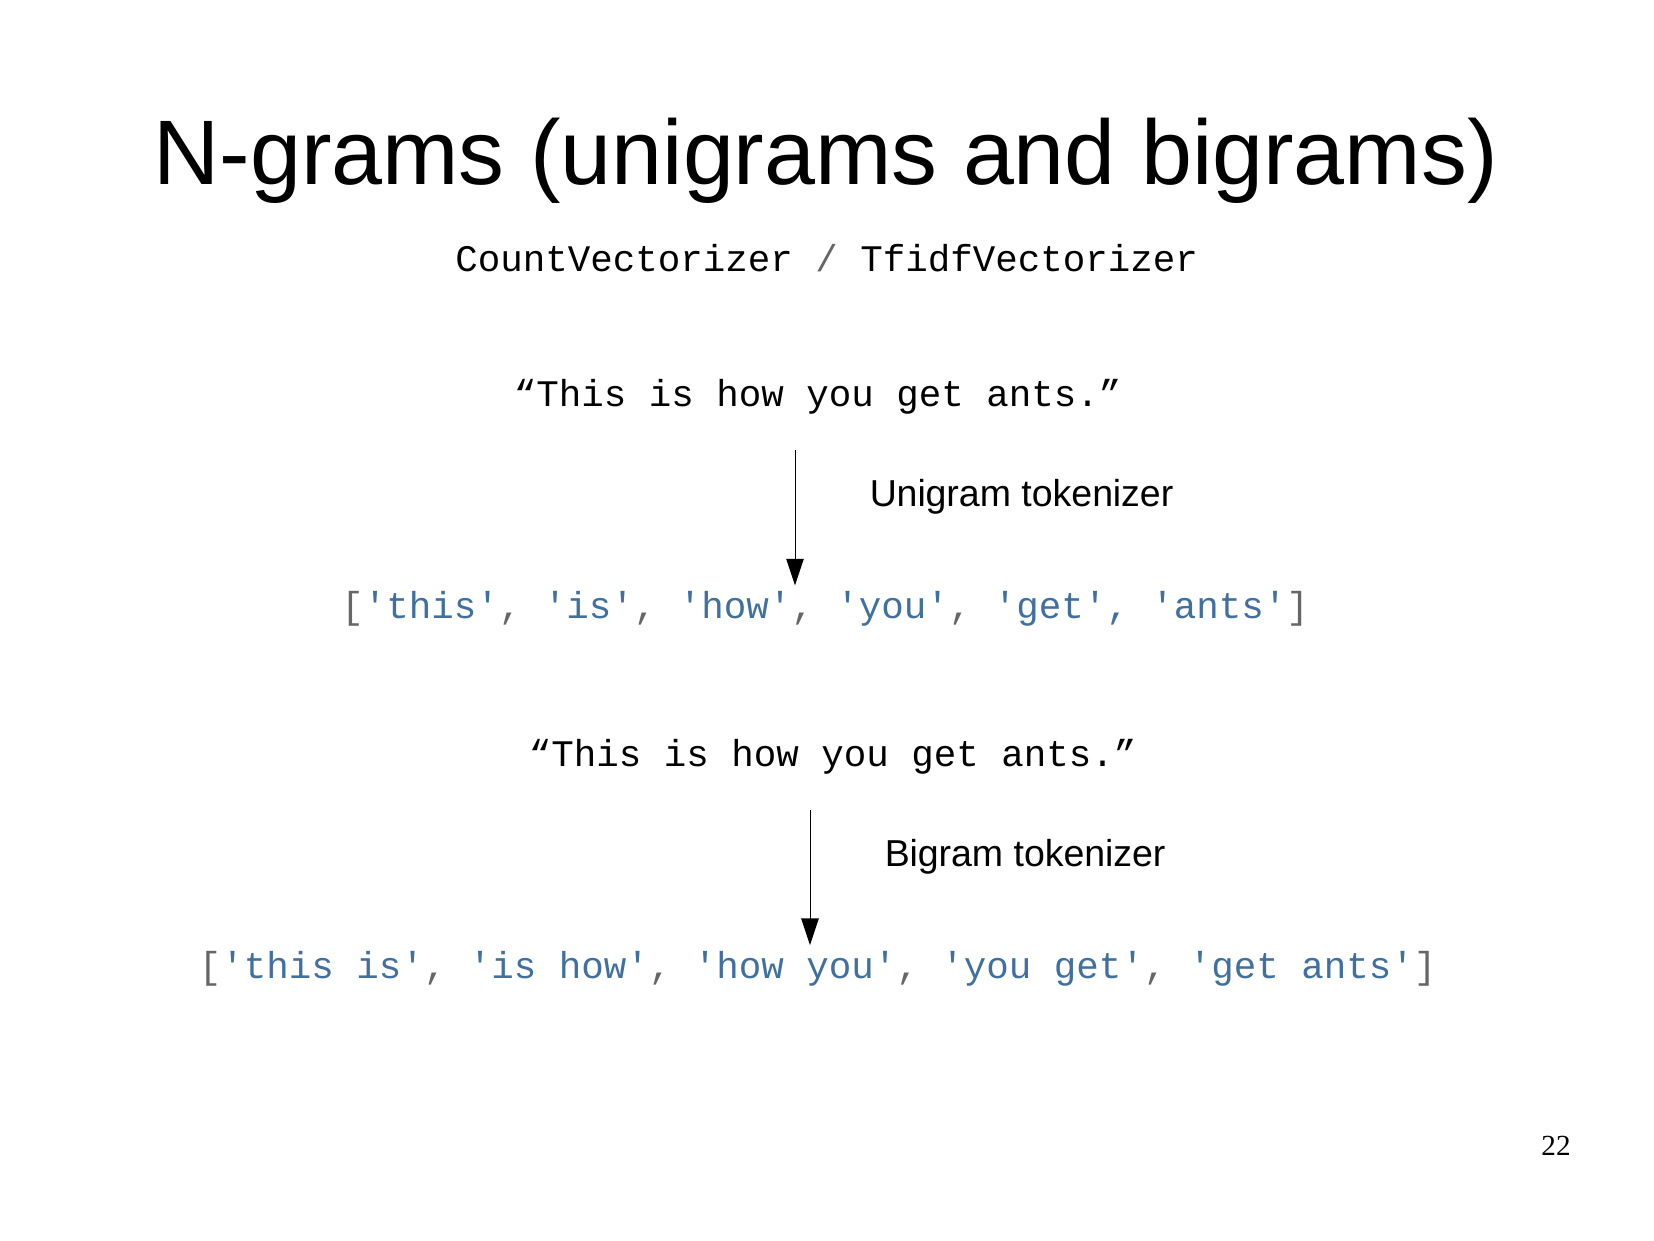

# N-grams (unigrams and bigrams)
CountVectorizer / TfidfVectorizer
“This is how you get ants.”
Unigram tokenizer
['this', 'is', 'how', 'you', 'get', 'ants']
“This is how you get ants.”
Bigram tokenizer
['this is', 'is how', 'how you', 'you get', 'get ants']
22